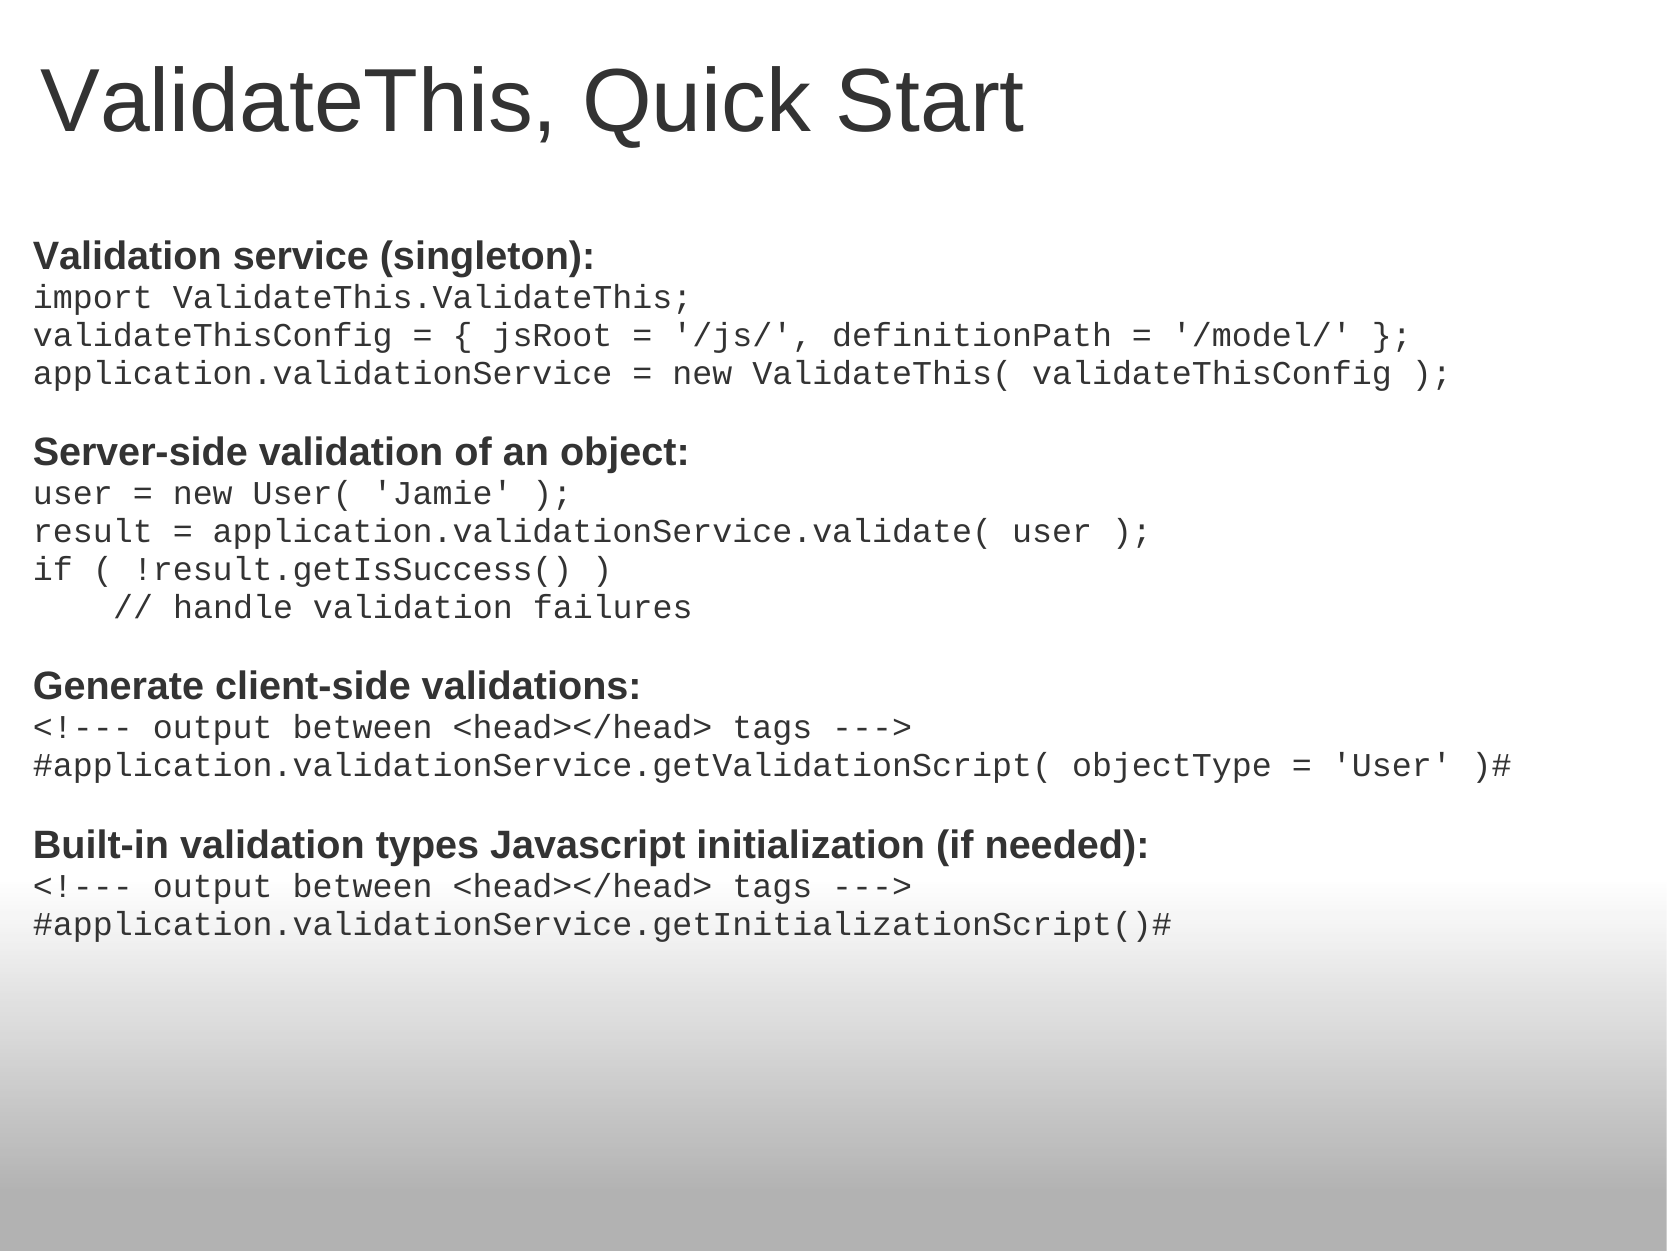

# ValidateThis, Quick Start
Validation service (singleton):
import ValidateThis.ValidateThis;
validateThisConfig = { jsRoot = '/js/', definitionPath = '/model/' };
application.validationService = new ValidateThis( validateThisConfig );
Server-side validation of an object:
user = new User( 'Jamie' );
result = application.validationService.validate( user );
if ( !result.getIsSuccess() )
    // handle validation failures
Generate client-side validations:
<!--- output between <head></head> tags --->
#application.validationService.getValidationScript( objectType = 'User' )#
Built-in validation types Javascript initialization (if needed):
<!--- output between <head></head> tags --->
#application.validationService.getInitializationScript()#